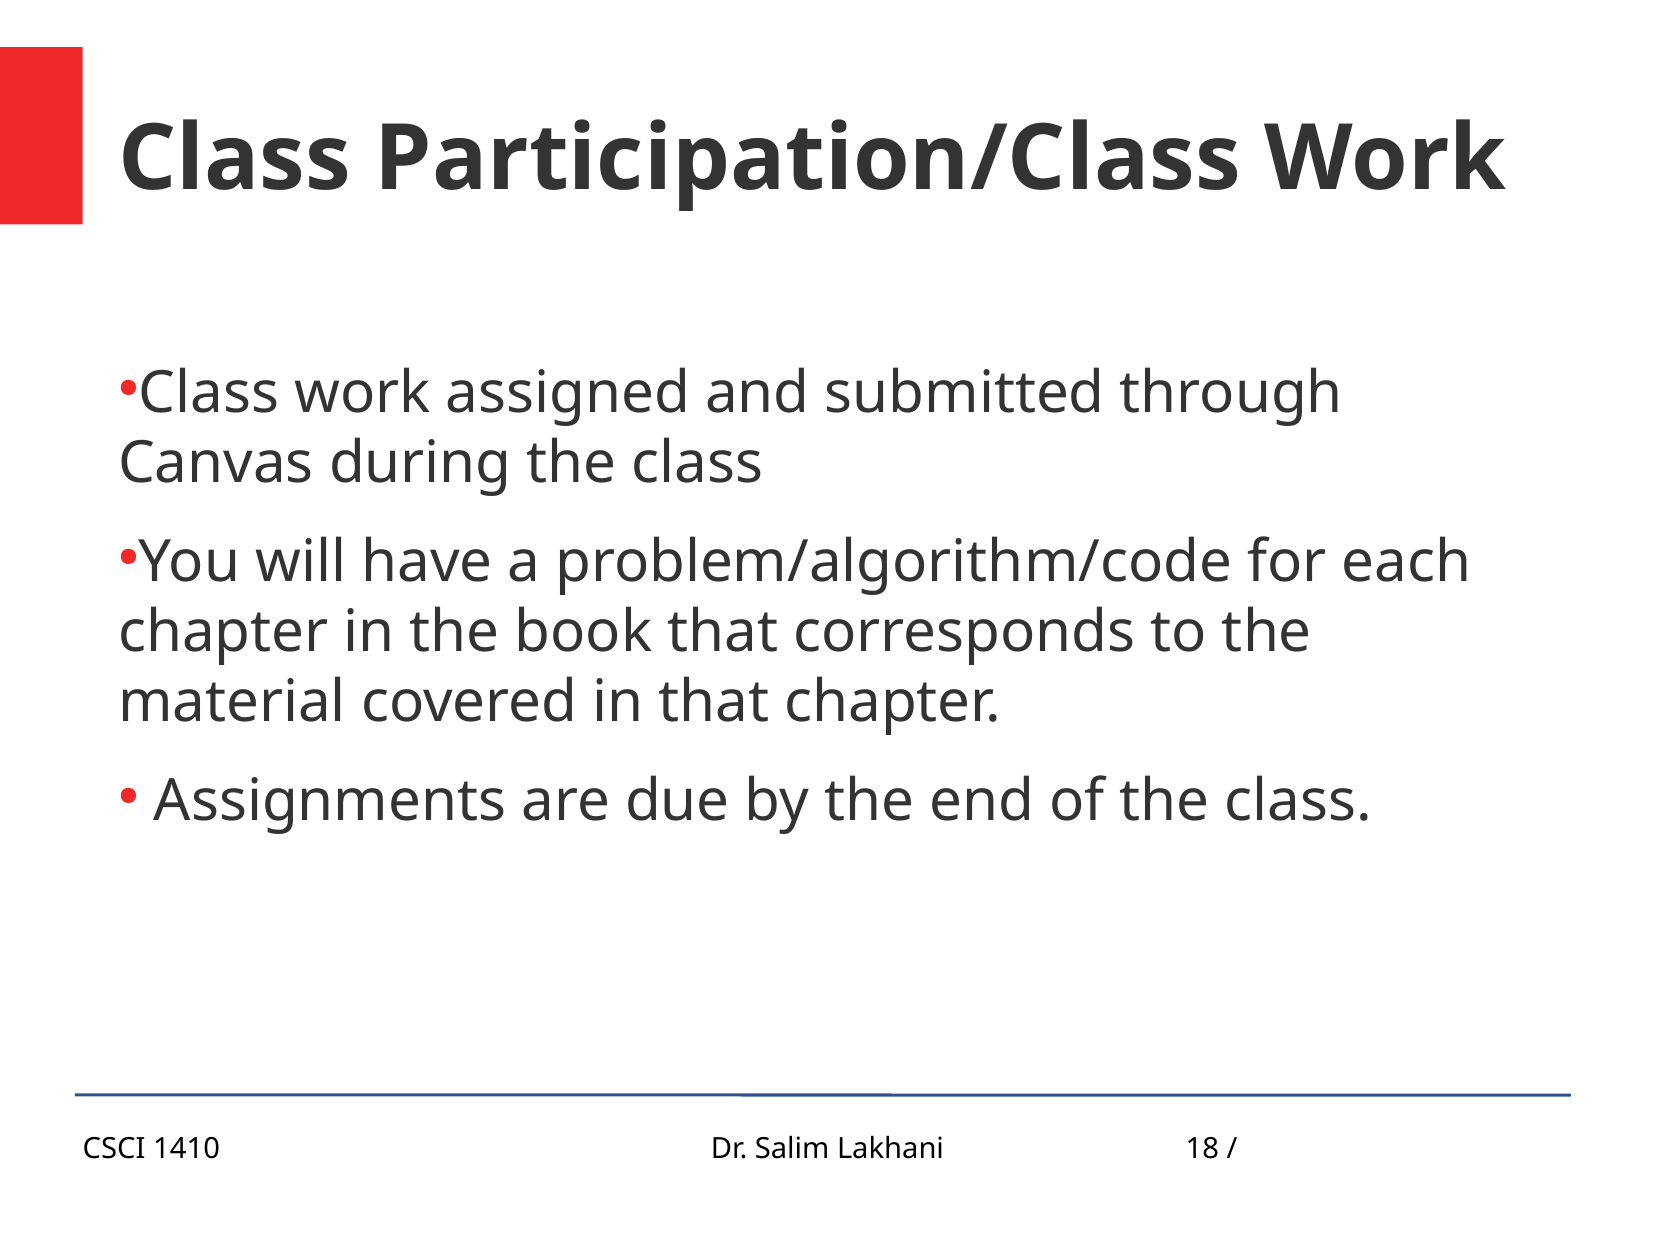

# Class Participation/Class Work
Class work assigned and submitted through Canvas during the class
You will have a problem/algorithm/code for each chapter in the book that corresponds to the material covered in that chapter.
 Assignments are due by the end of the class.
CSCI 1410
Dr. Salim Lakhani